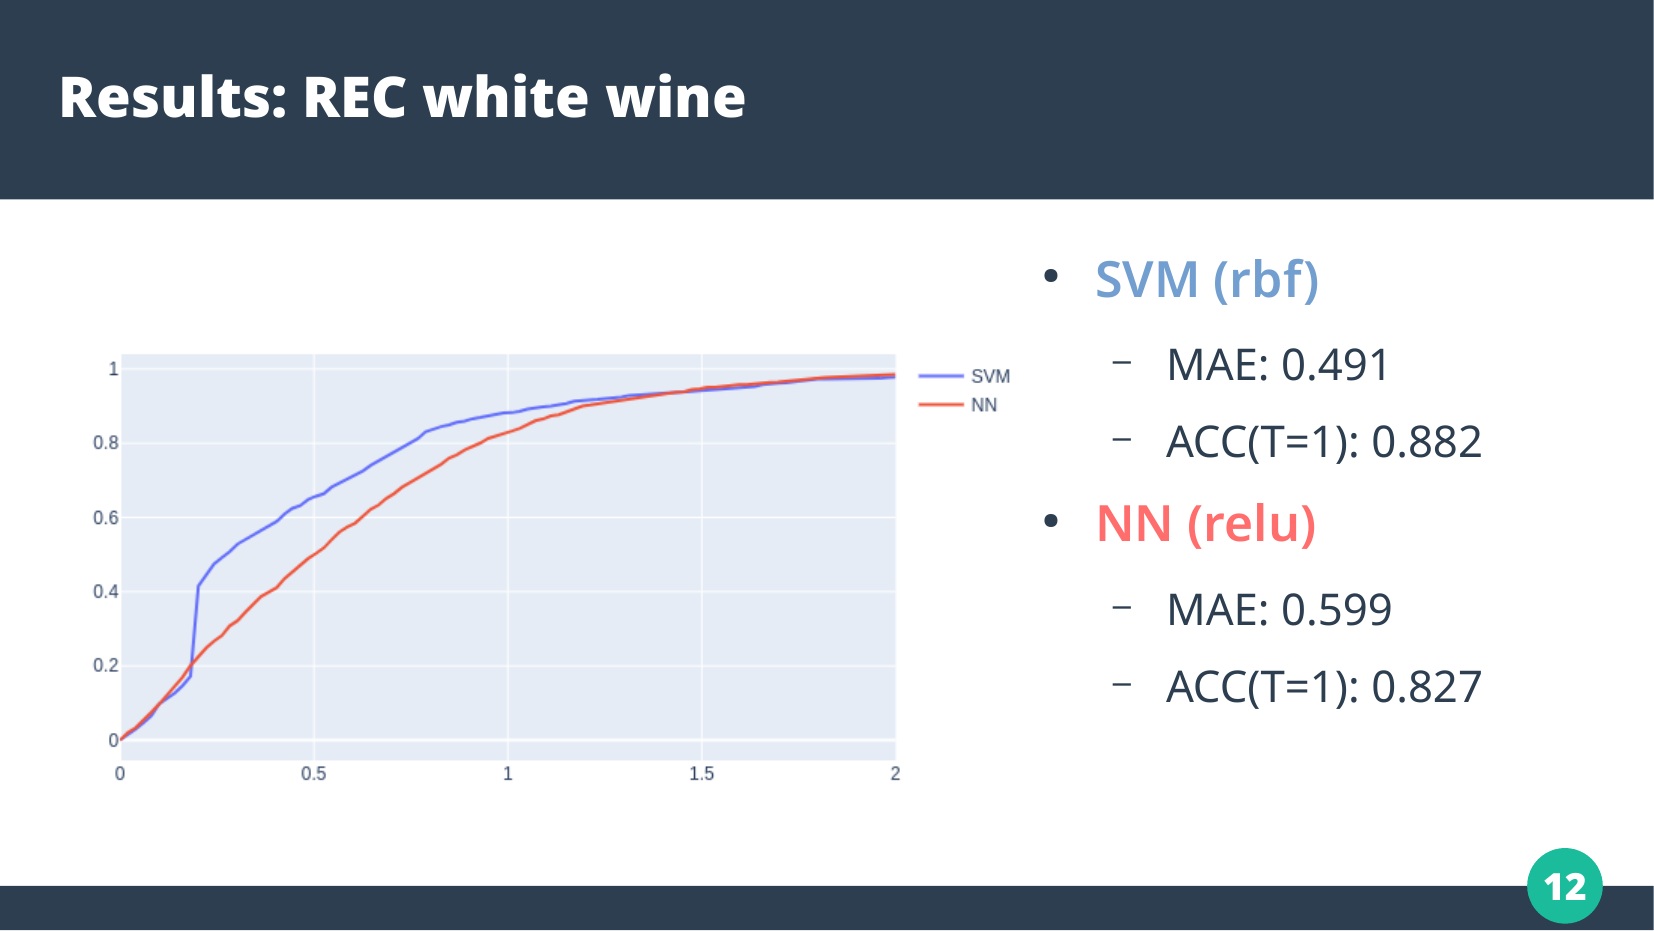

# Results: REC white wine
SVM (rbf)
MAE: 0.491
ACC(T=1): 0.882
NN (relu)
MAE: 0.599
ACC(T=1): 0.827